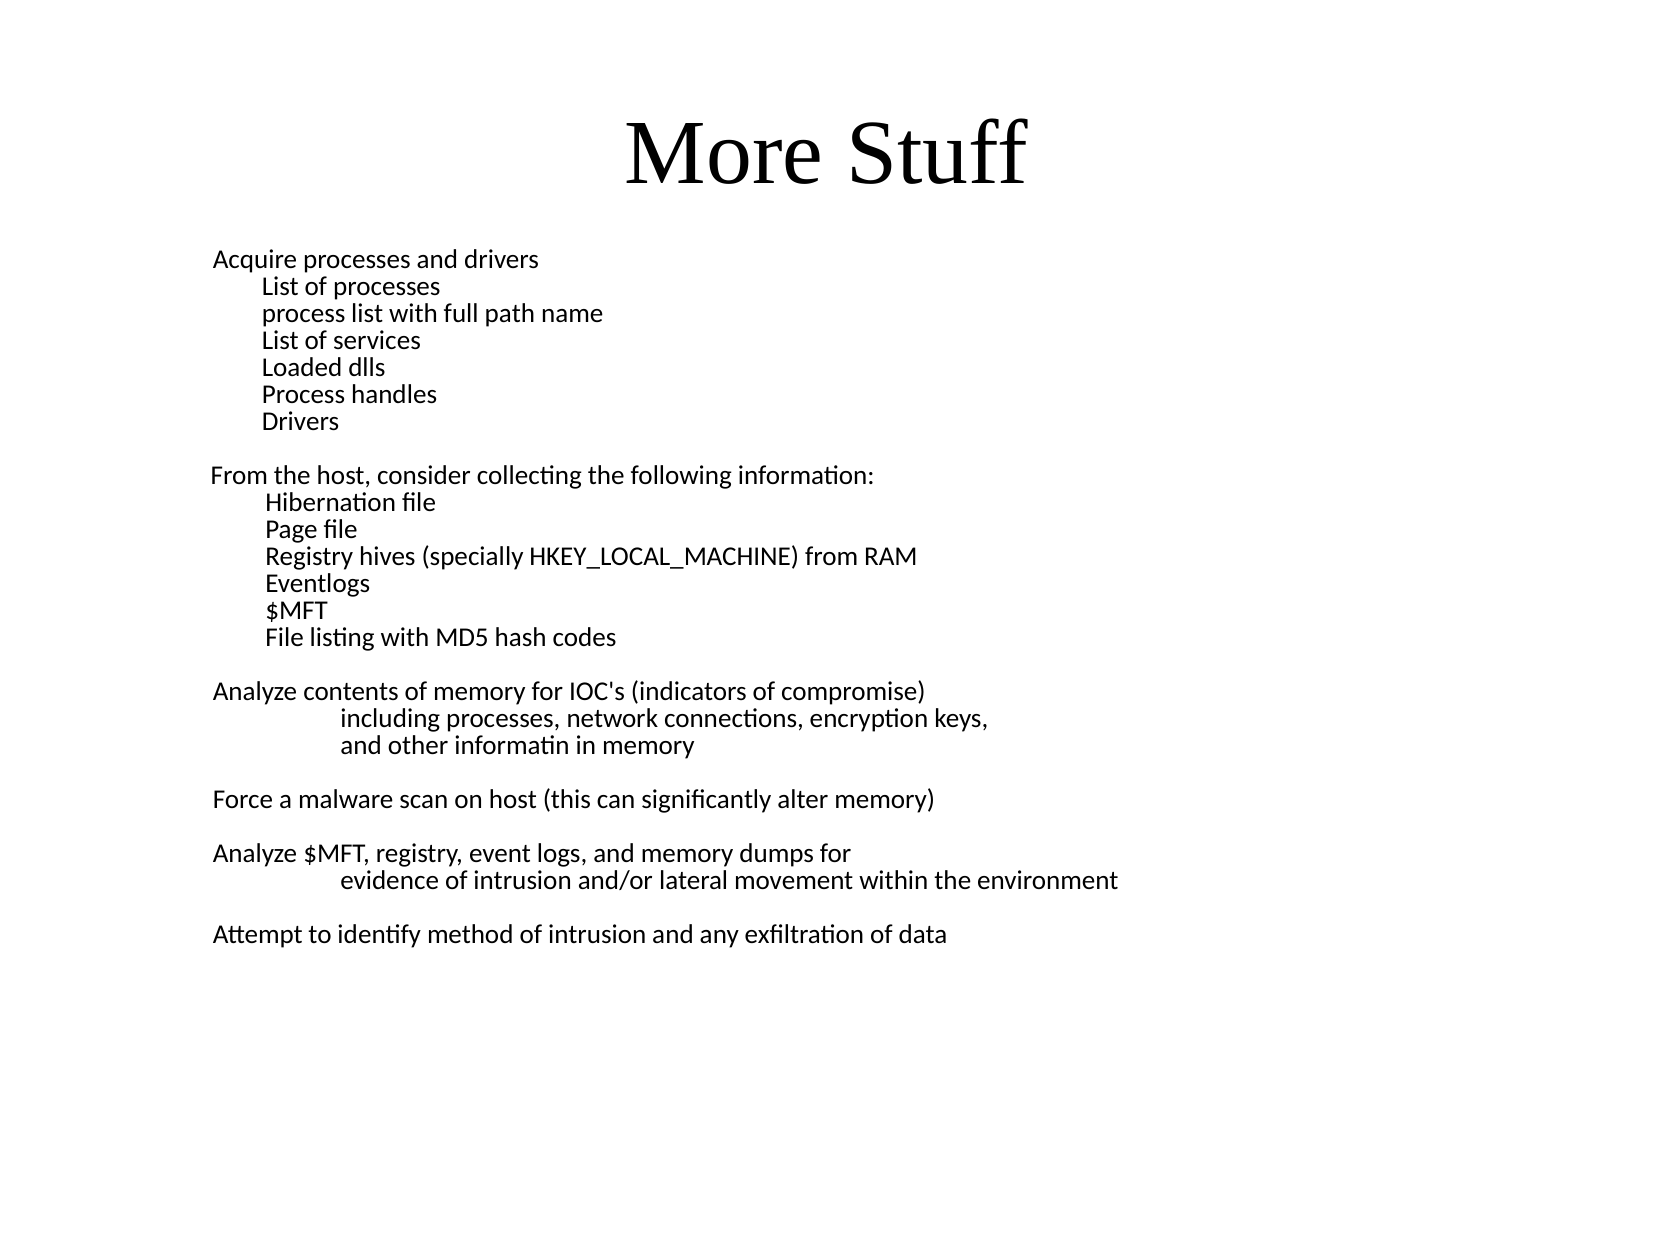

# More Stuff
Acquire processes and drivers
List of processes
process list with full path name
List of services
Loaded dlls
Process handles
Drivers
From the host, consider collecting the following information:
Hibernation file
Page file
Registry hives (specially HKEY_LOCAL_MACHINE) from RAM
Eventlogs
$MFT
File listing with MD5 hash codes
Analyze contents of memory for IOC's (indicators of compromise)
	including processes, network connections, encryption keys,
	and other informatin in memory
Force a malware scan on host (this can significantly alter memory)
Analyze $MFT, registry, event logs, and memory dumps for
	evidence of intrusion and/or lateral movement within the environment
Attempt to identify method of intrusion and any exfiltration of data